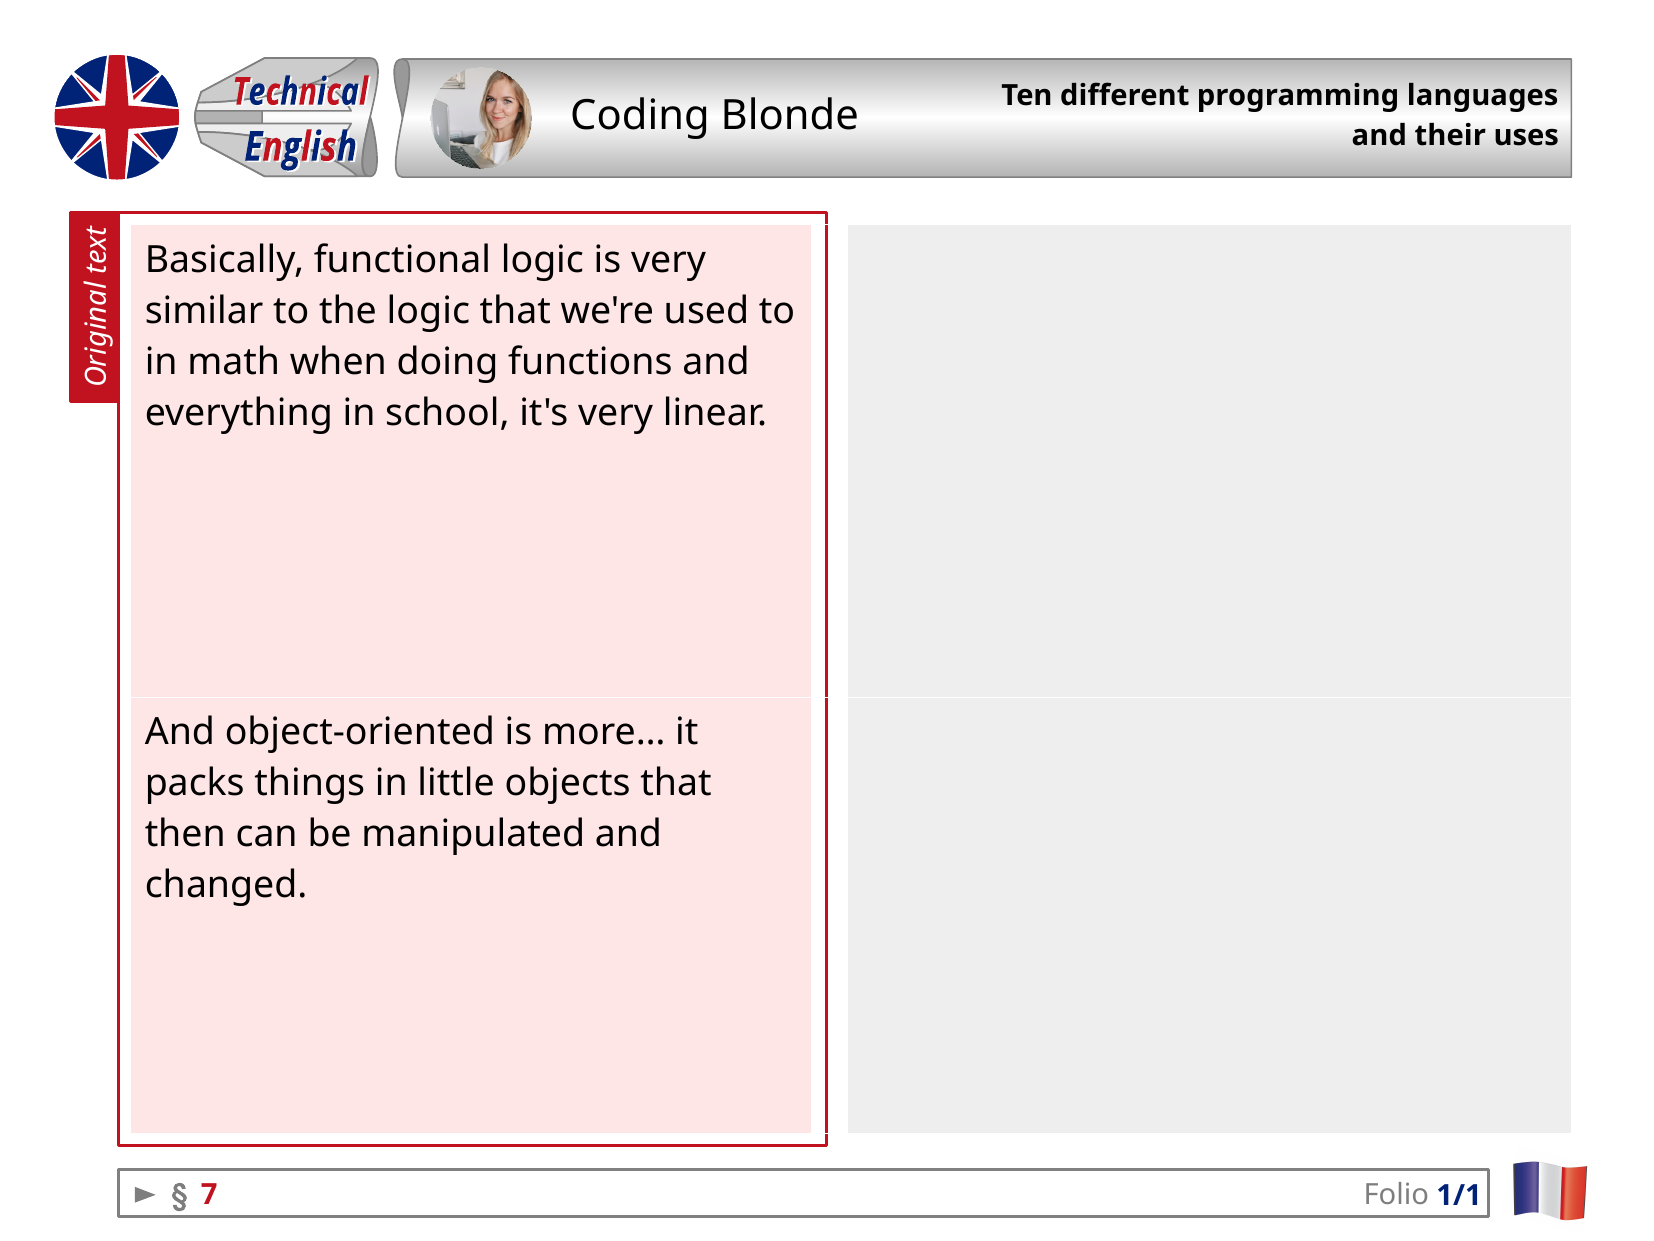

#
| Basically, functional logic is very similar to the logic that we're used to in math when doing functions and everything in school, it's very linear. | | |
| --- | --- | --- |
| And object-oriented is more… it packs things in little objects that then can be manipulated and changed. | | |
7
1/1